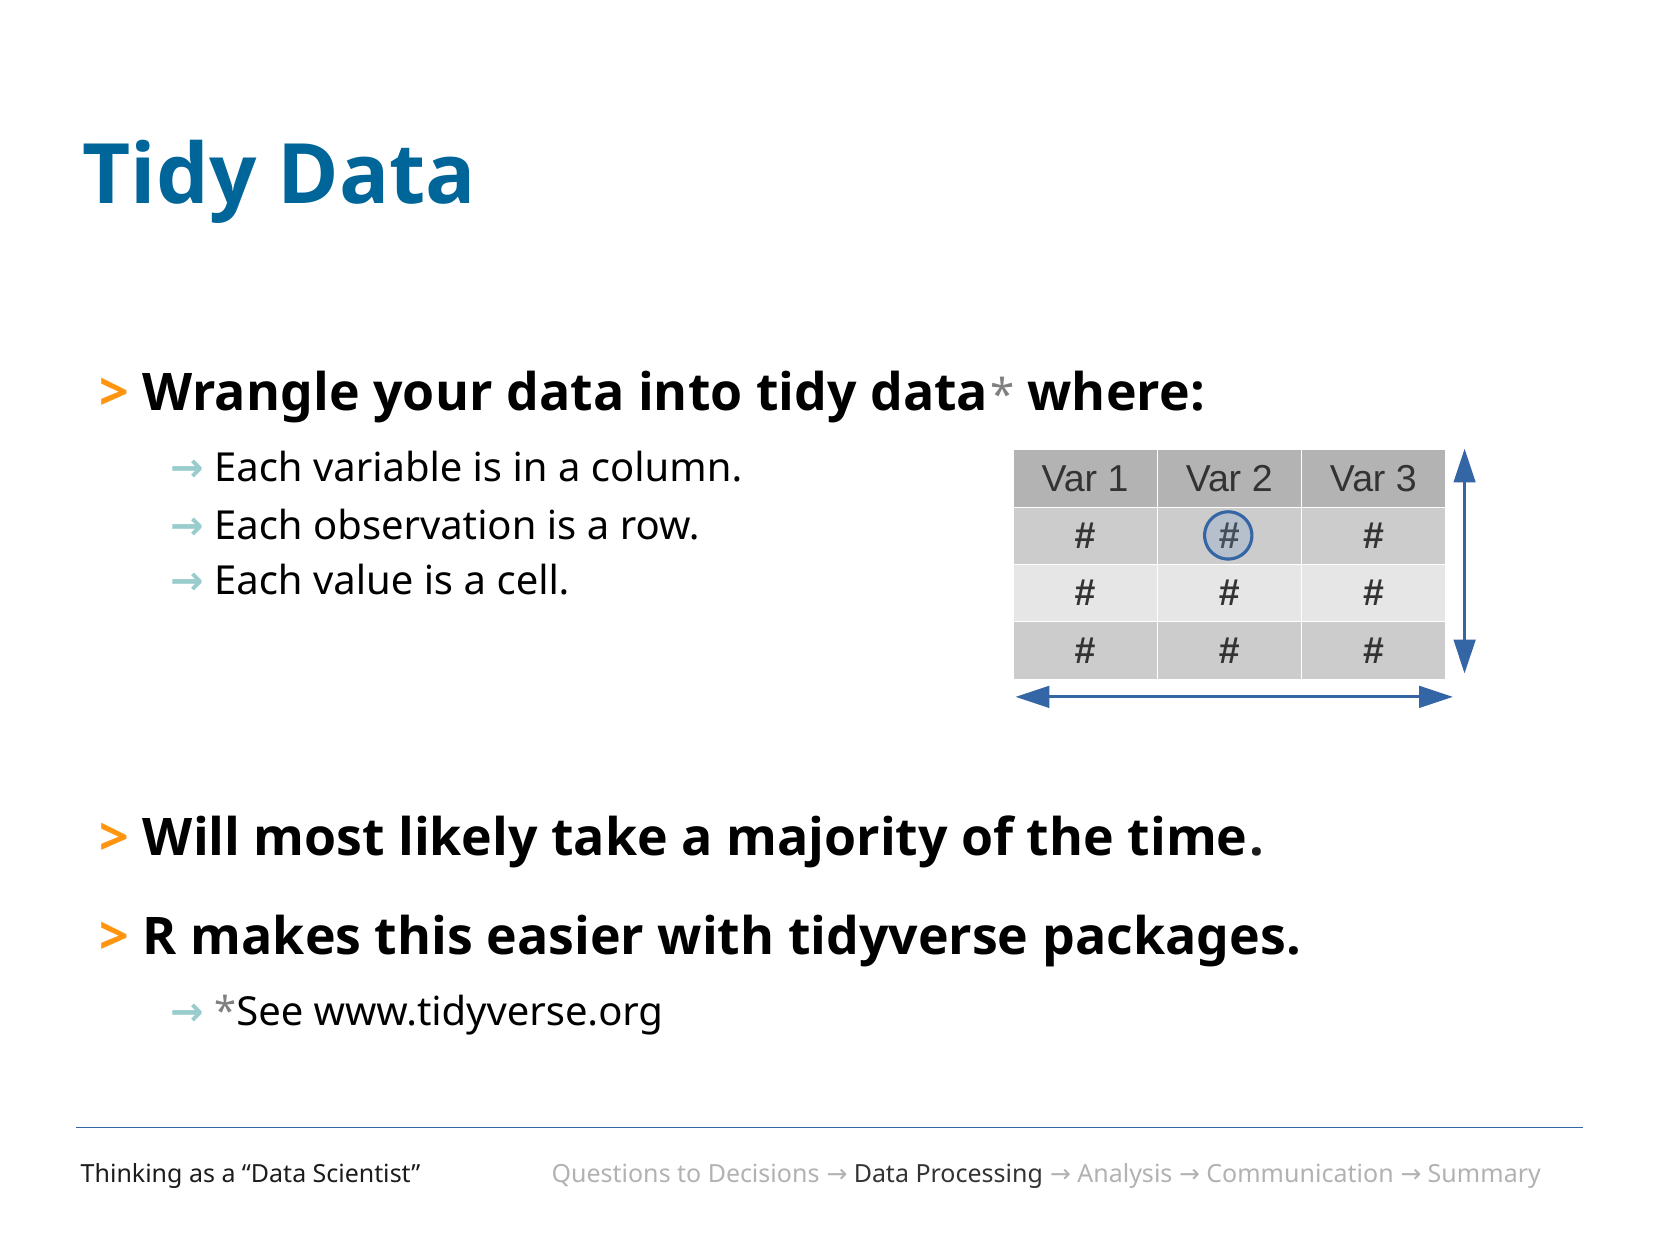

# Tidy Data
> Wrangle your data into tidy data* where:
	→ Each variable is in a column.
	→ Each observation is a row.
	→ Each value is a cell.
> Will most likely take a majority of the time.
> R makes this easier with tidyverse packages.
	→ *See www.tidyverse.org
| Var 1 | Var 2 | Var 3 |
| --- | --- | --- |
| # | # | # |
| # | # | # |
| # | # | # |
Thinking as a “Data Scientist”
Questions to Decisions → Data Processing → Analysis → Communication → Summary